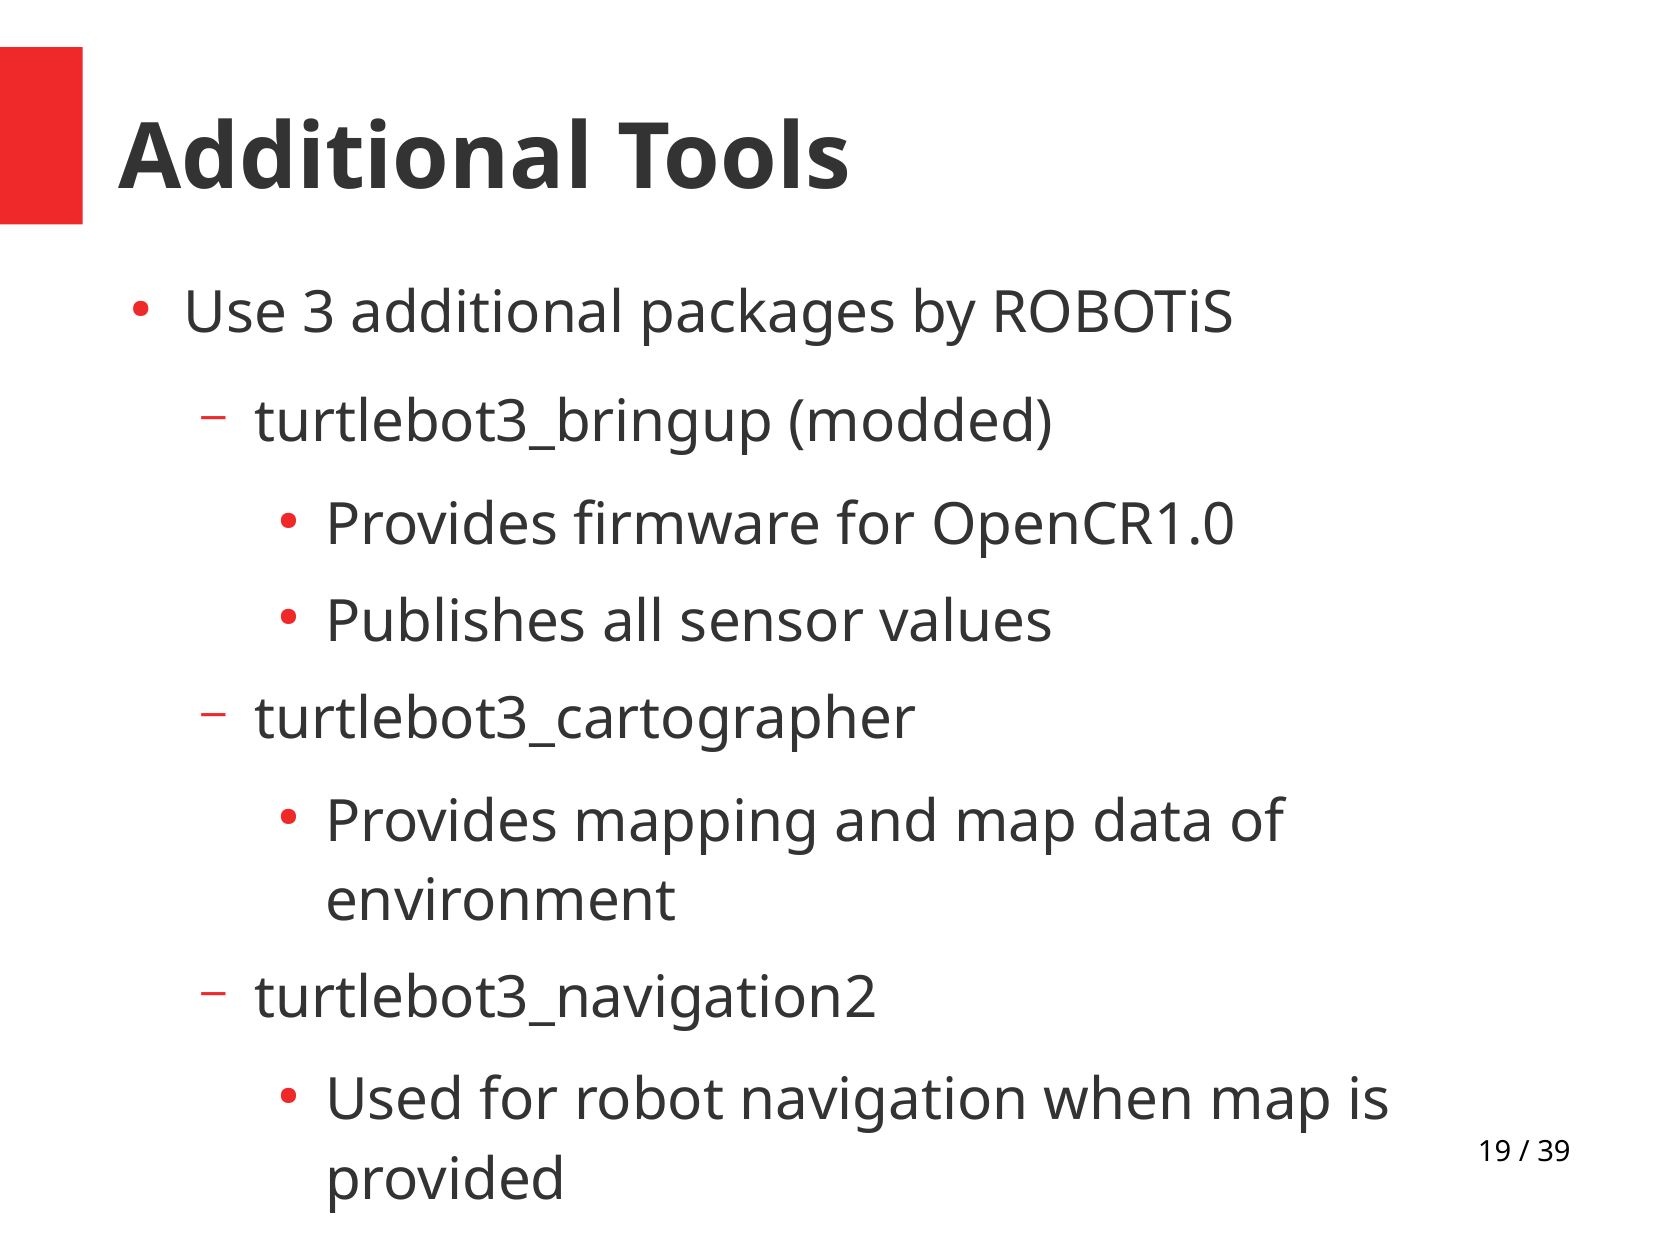

# Additional Tools
Use 3 additional packages by ROBOTiS
turtlebot3_bringup (modded)
Provides firmware for OpenCR1.0
Publishes all sensor values
turtlebot3_cartographer
Provides mapping and map data of environment
turtlebot3_navigation2
Used for robot navigation when map is provided
https://github.com/ROBOTIS-GIT/turtlebot3/tree/foxy-devel
19